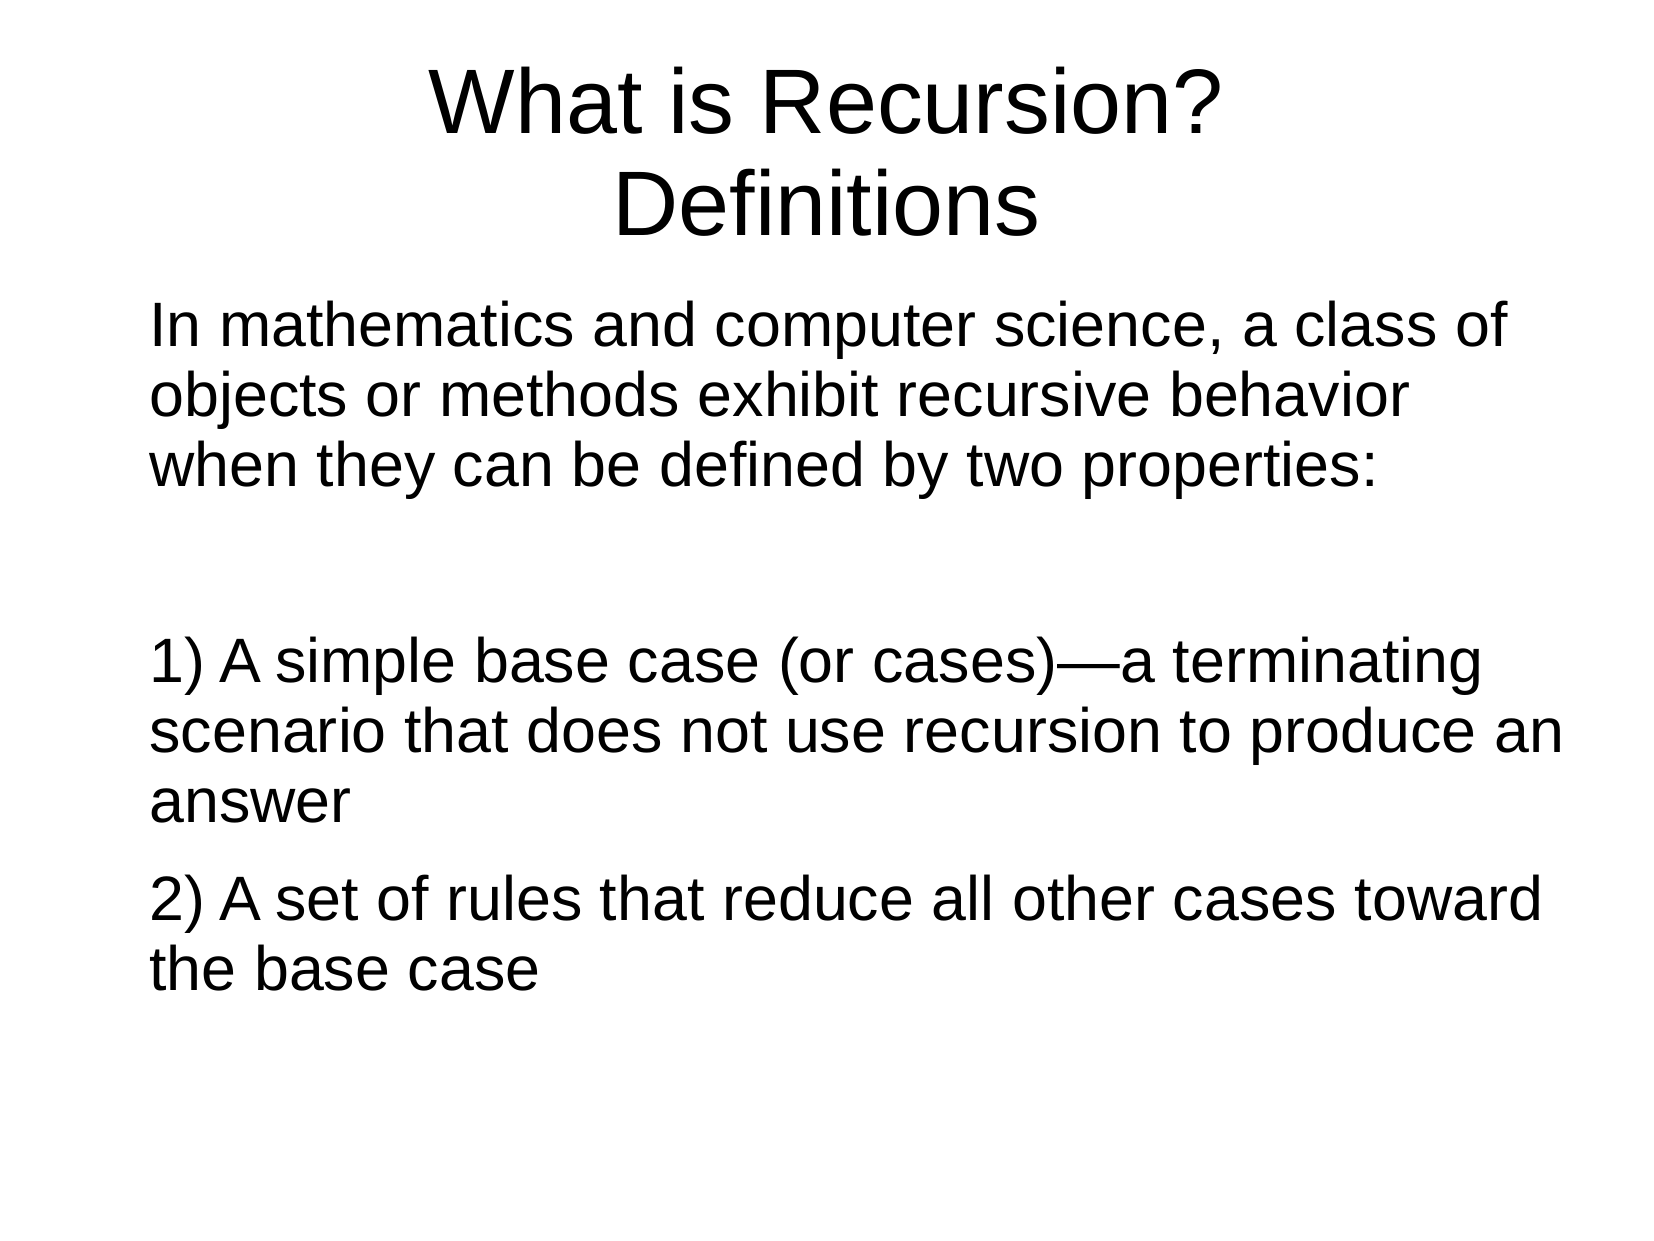

# What is Recursion? Definitions
In mathematics and computer science, a class of objects or methods exhibit recursive behavior when they can be defined by two properties:
1) A simple base case (or cases)—a terminating scenario that does not use recursion to produce an answer
2) A set of rules that reduce all other cases toward the base case